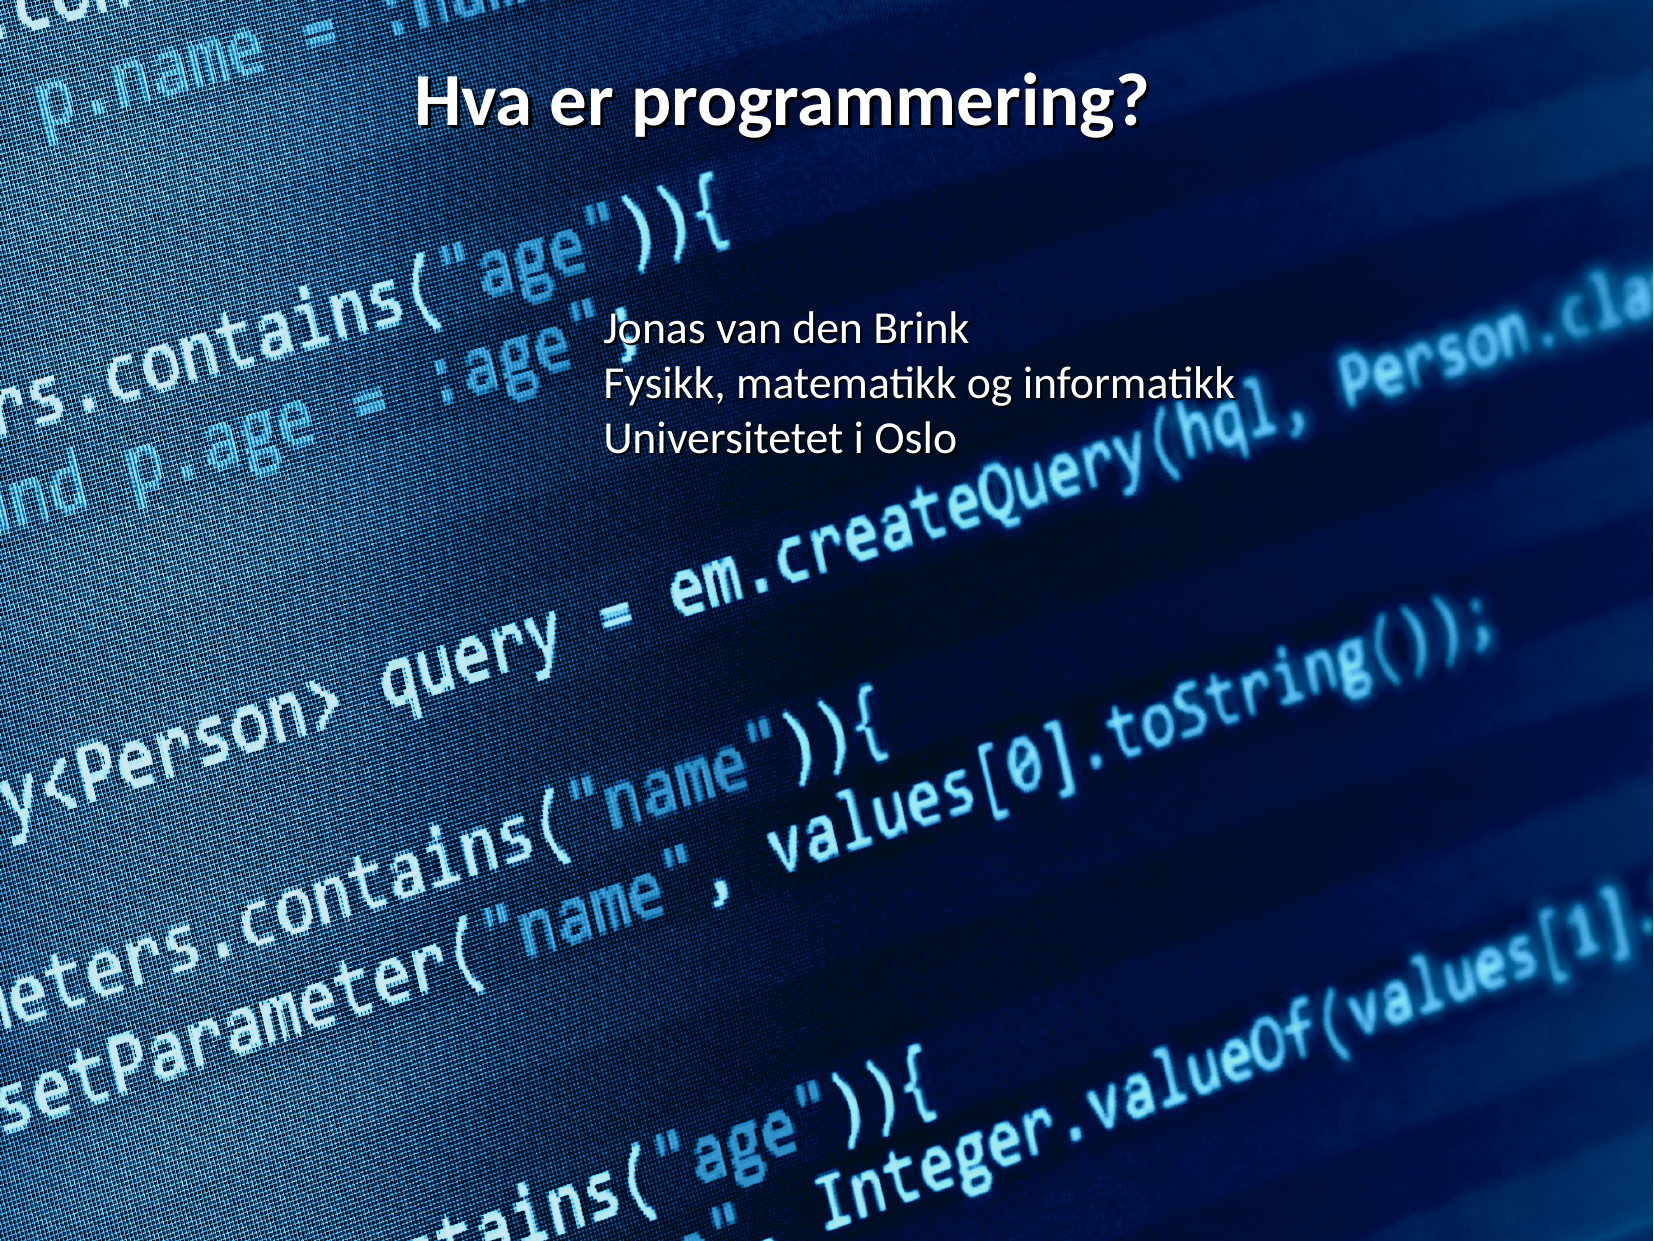

Hva er programmering?
#
Jonas van den Brink
Fysikk, matematikk og informatikk
Universitetet i Oslo